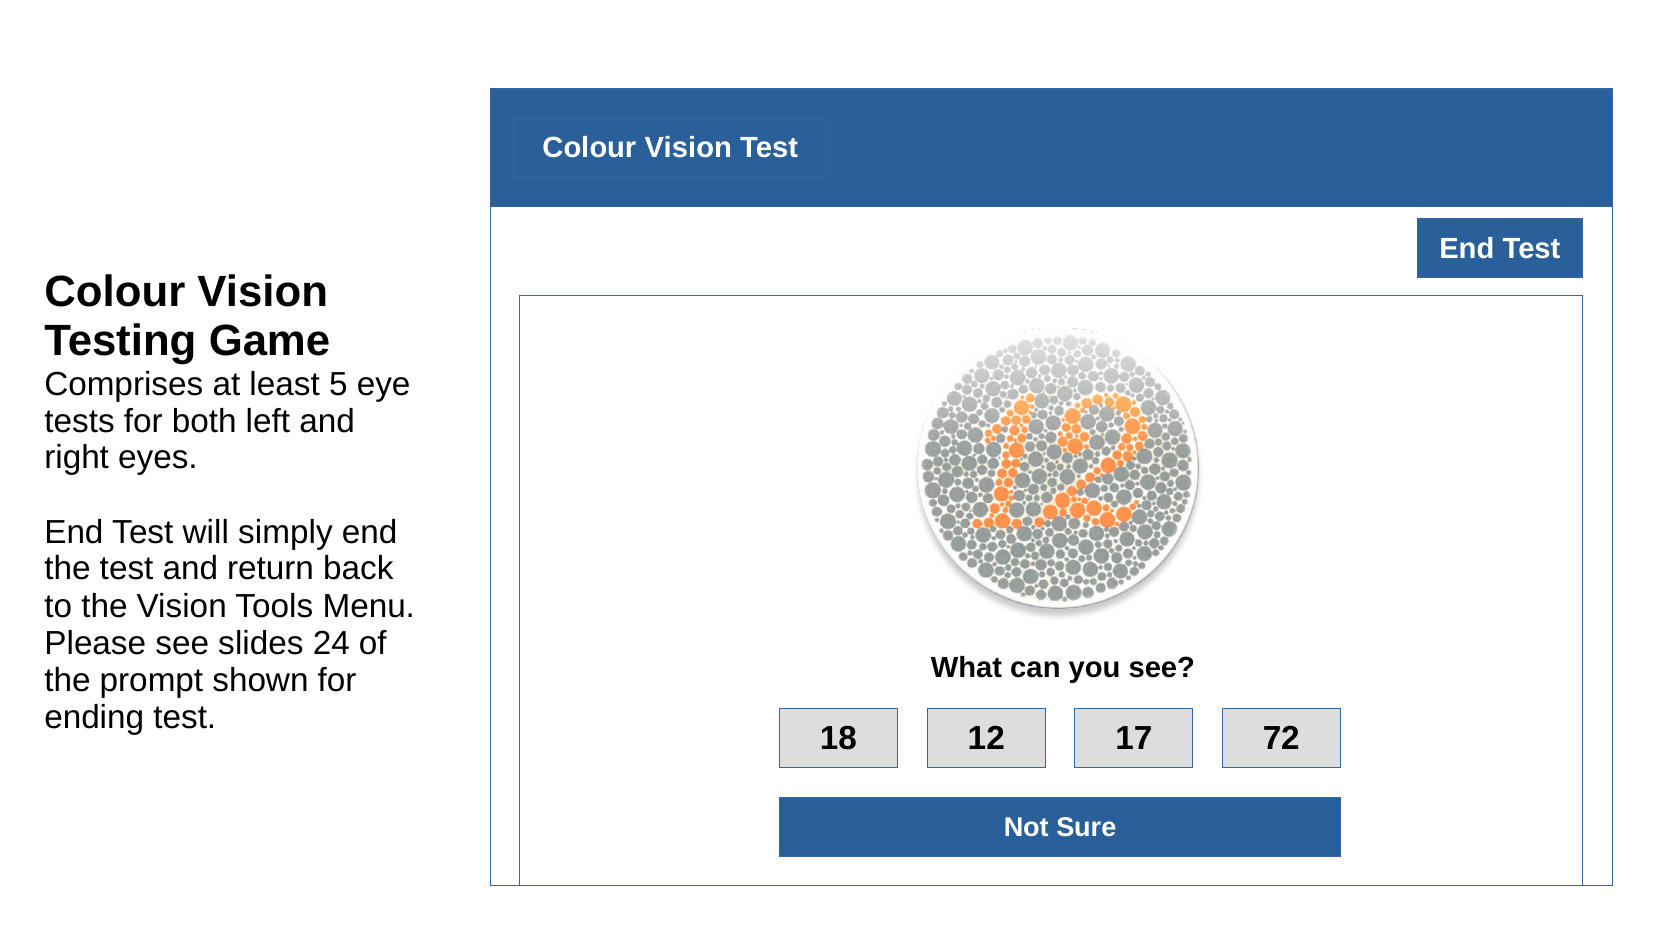

Colour Vision Test
End Test
Colour Vision Testing Game
Comprises at least 5 eye tests for both left and right eyes.
End Test will simply end the test and return back to the Vision Tools Menu. Please see slides 24 of the prompt shown for ending test.
What can you see?
18
12
17
72
Not Sure